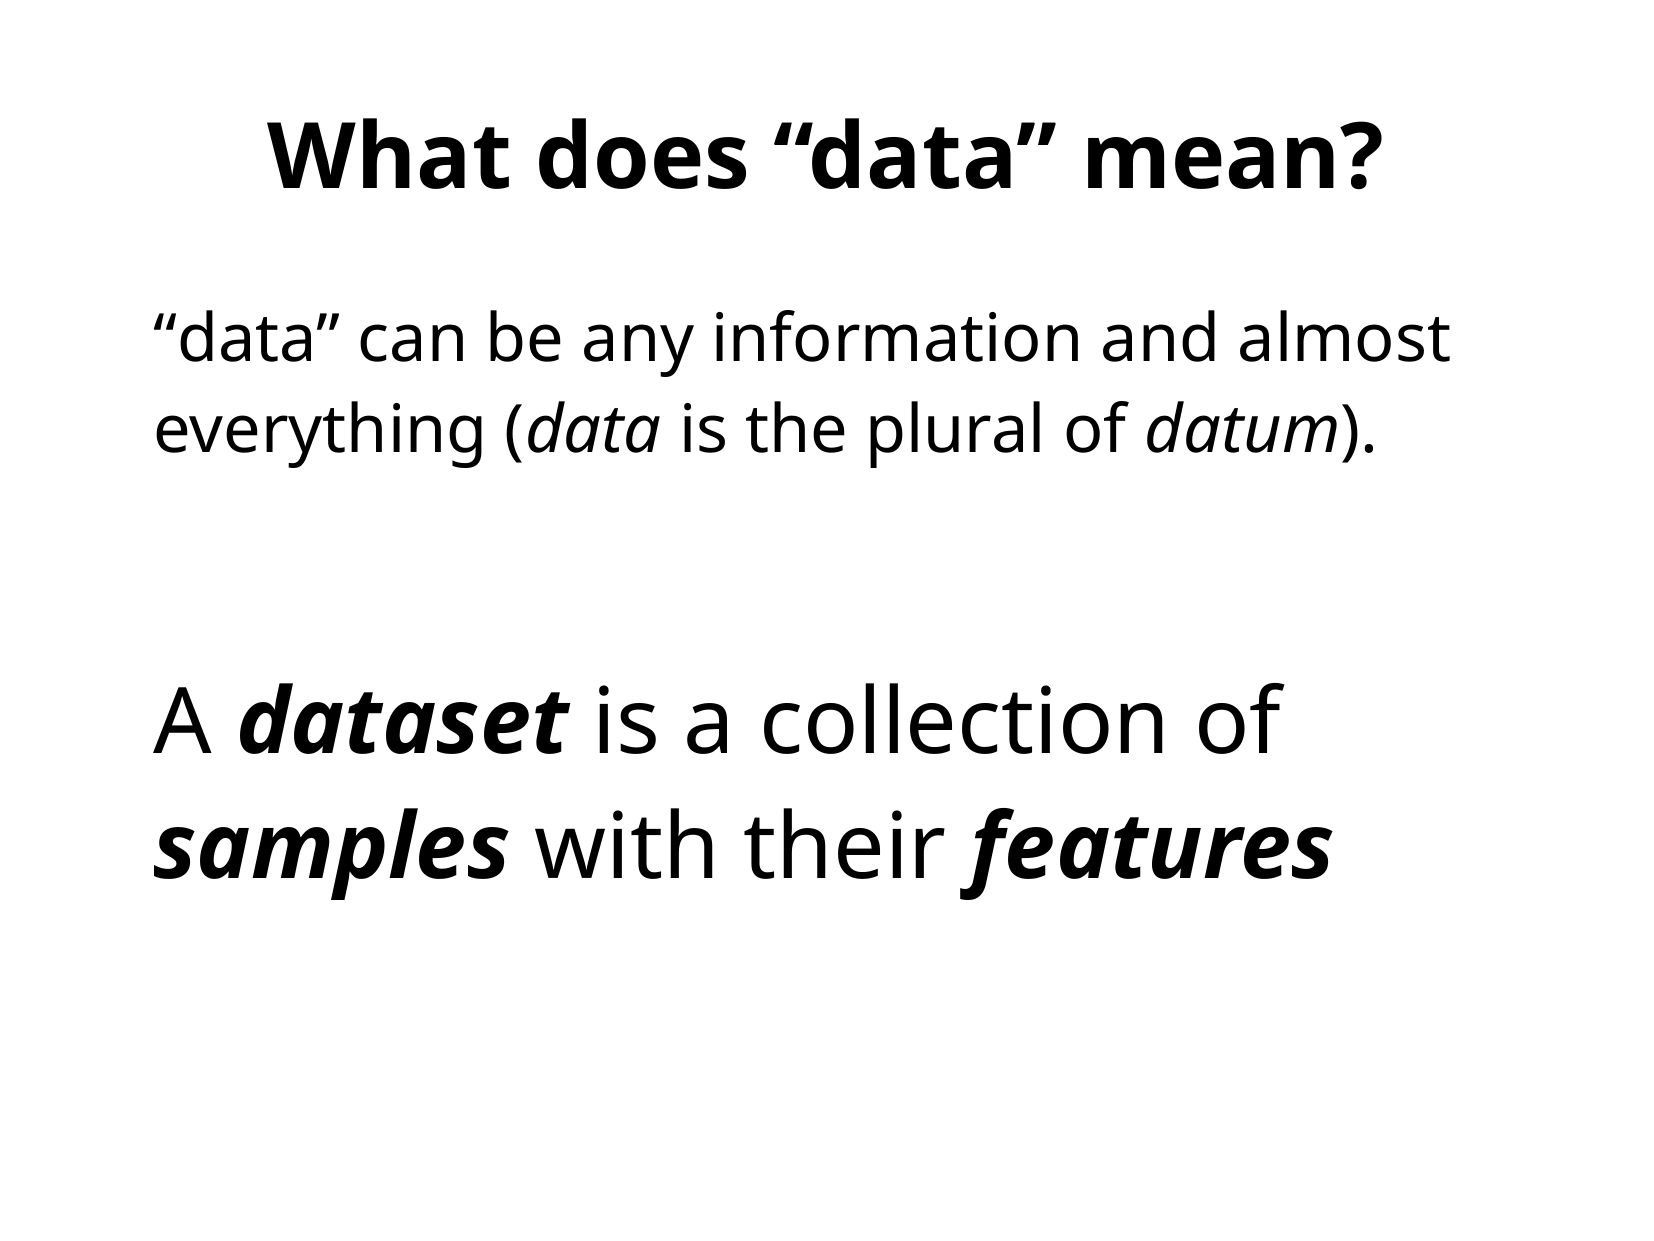

# What does “data” mean?
“data” can be any information and almost everything (data is the plural of datum).
A dataset is a collection of
samples with their features